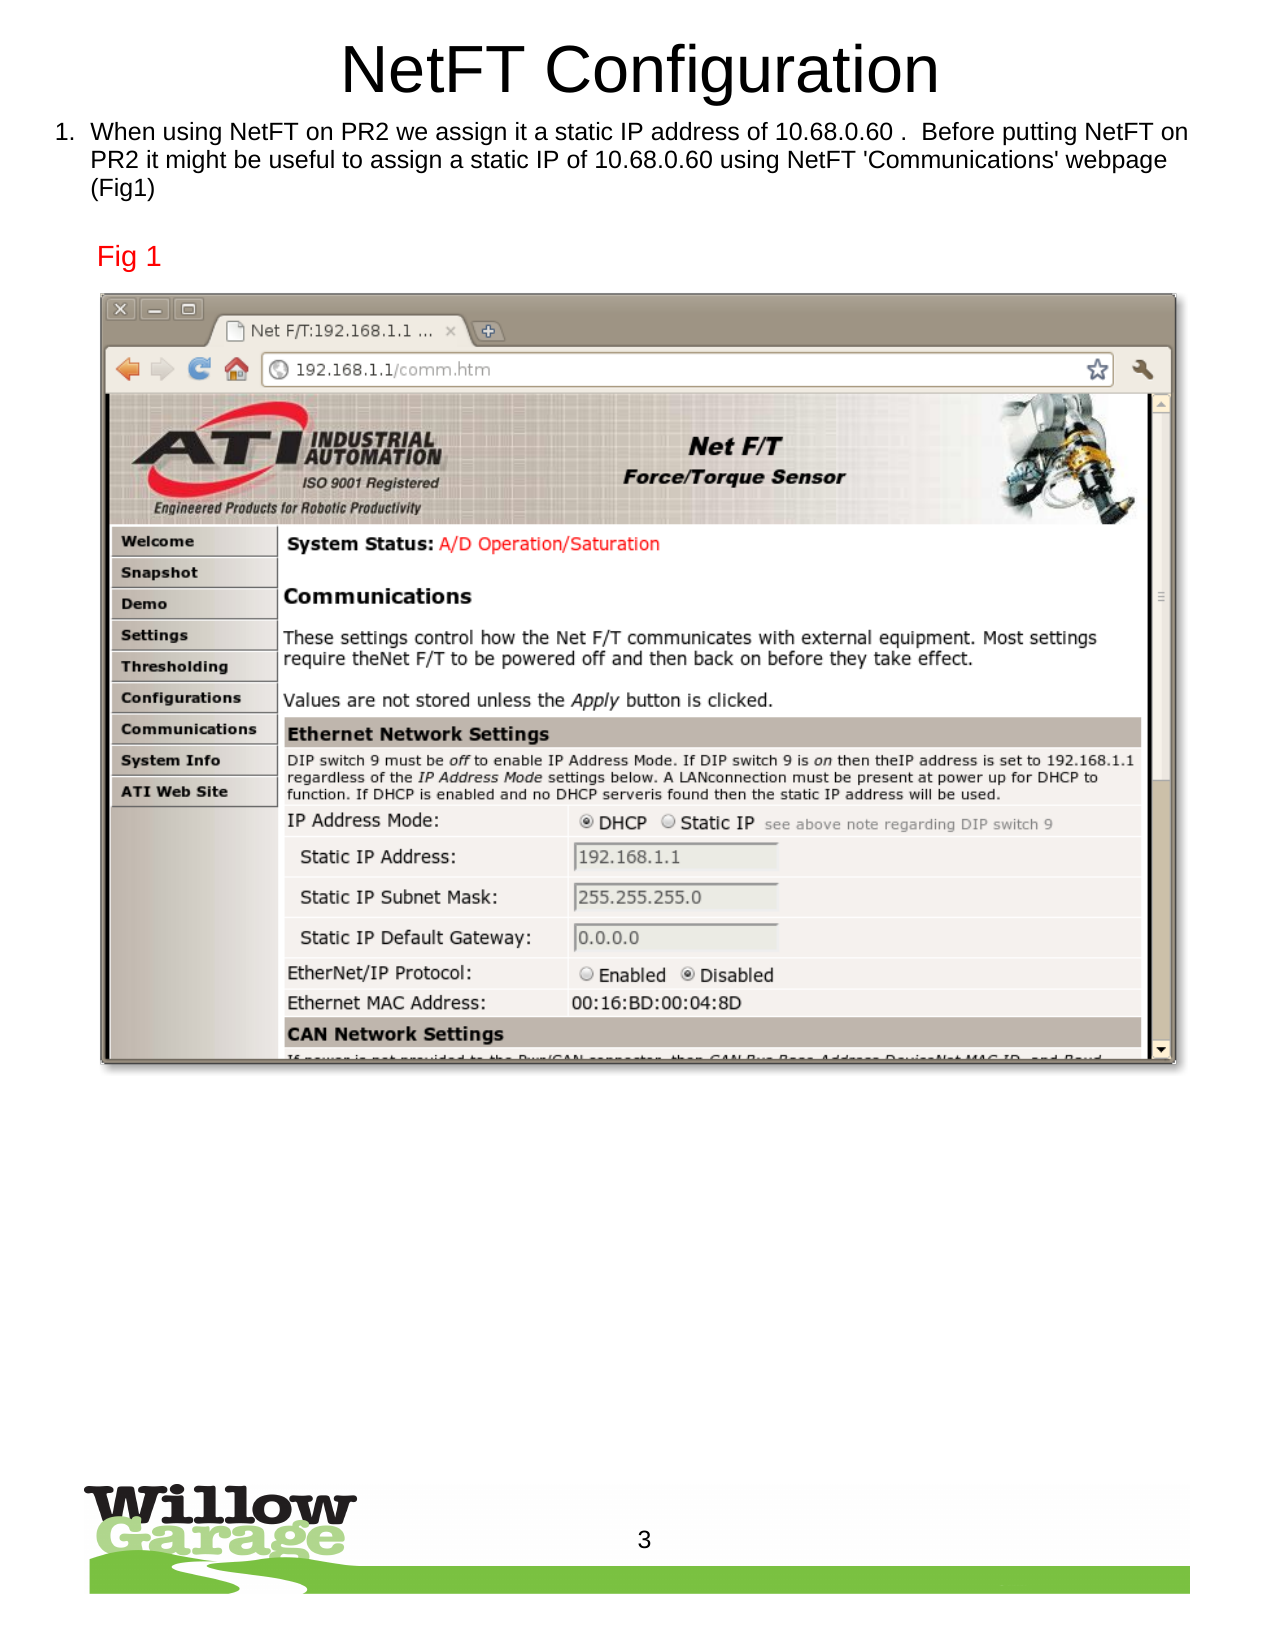

# NetFT Configuration
When using NetFT on PR2 we assign it a static IP address of 10.68.0.60 . Before putting NetFT on PR2 it might be useful to assign a static IP of 10.68.0.60 using NetFT 'Communications' webpage (Fig1)
Fig 1
3